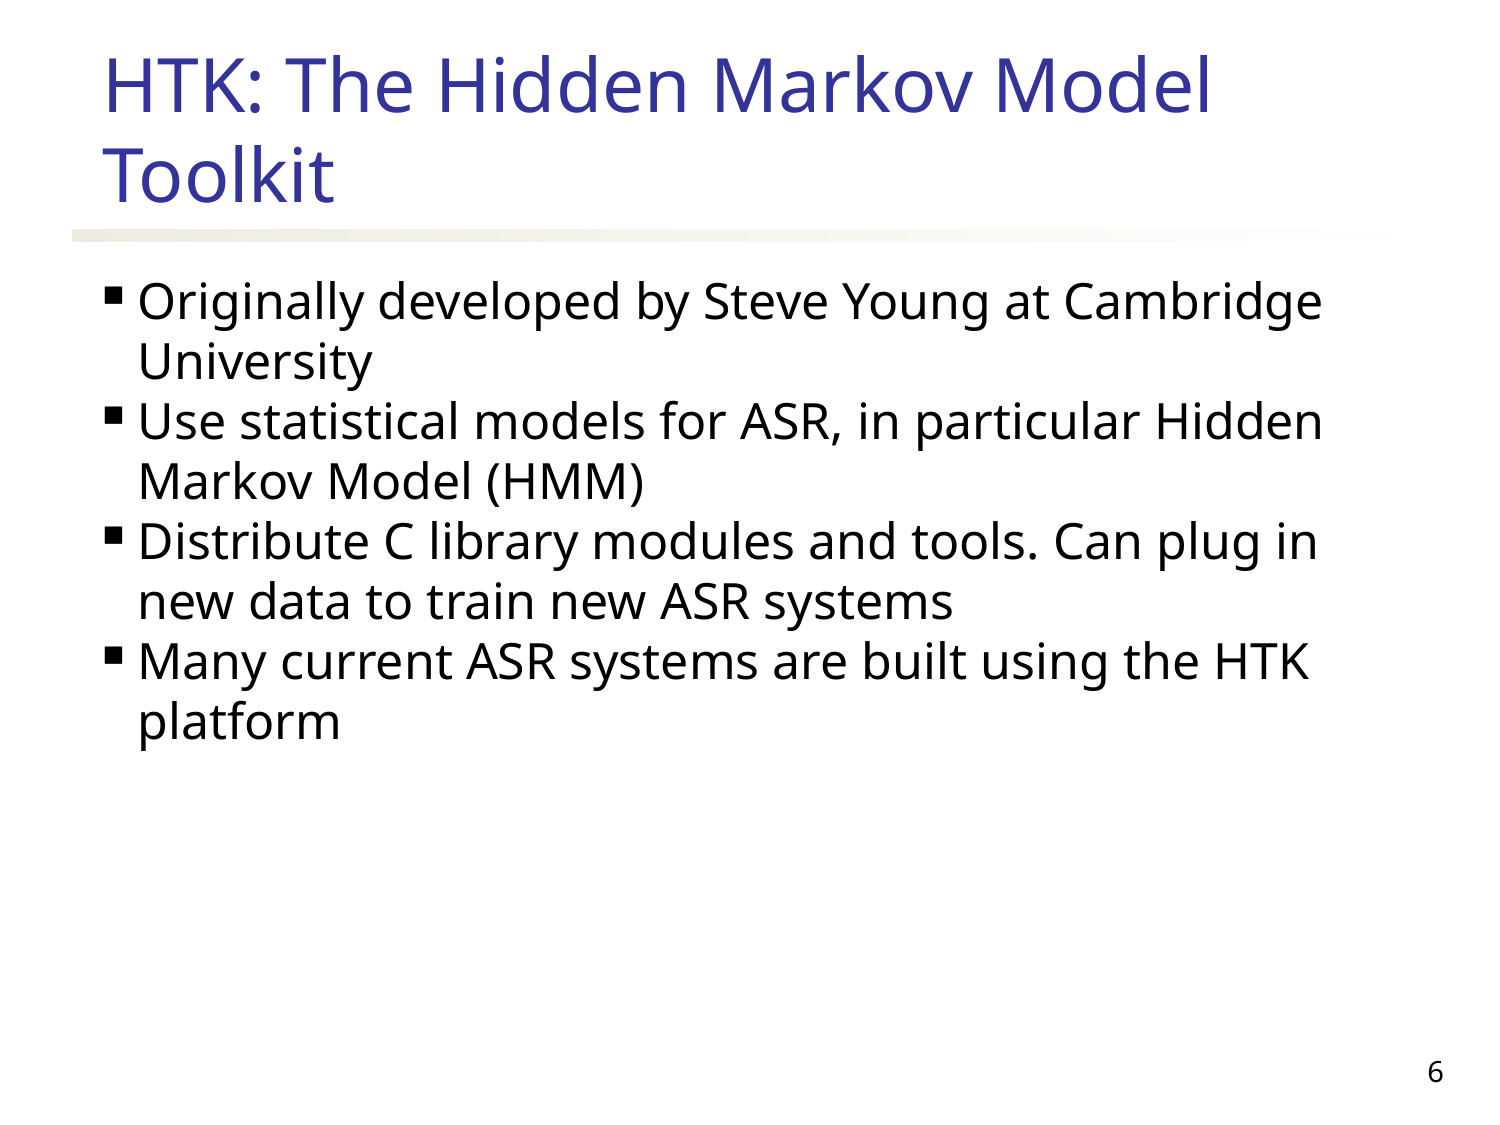

HTK: The Hidden Markov Model Toolkit
Originally developed by Steve Young at Cambridge University
Use statistical models for ASR, in particular Hidden Markov Model (HMM)
Distribute C library modules and tools. Can plug in new data to train new ASR systems
Many current ASR systems are built using the HTK platform